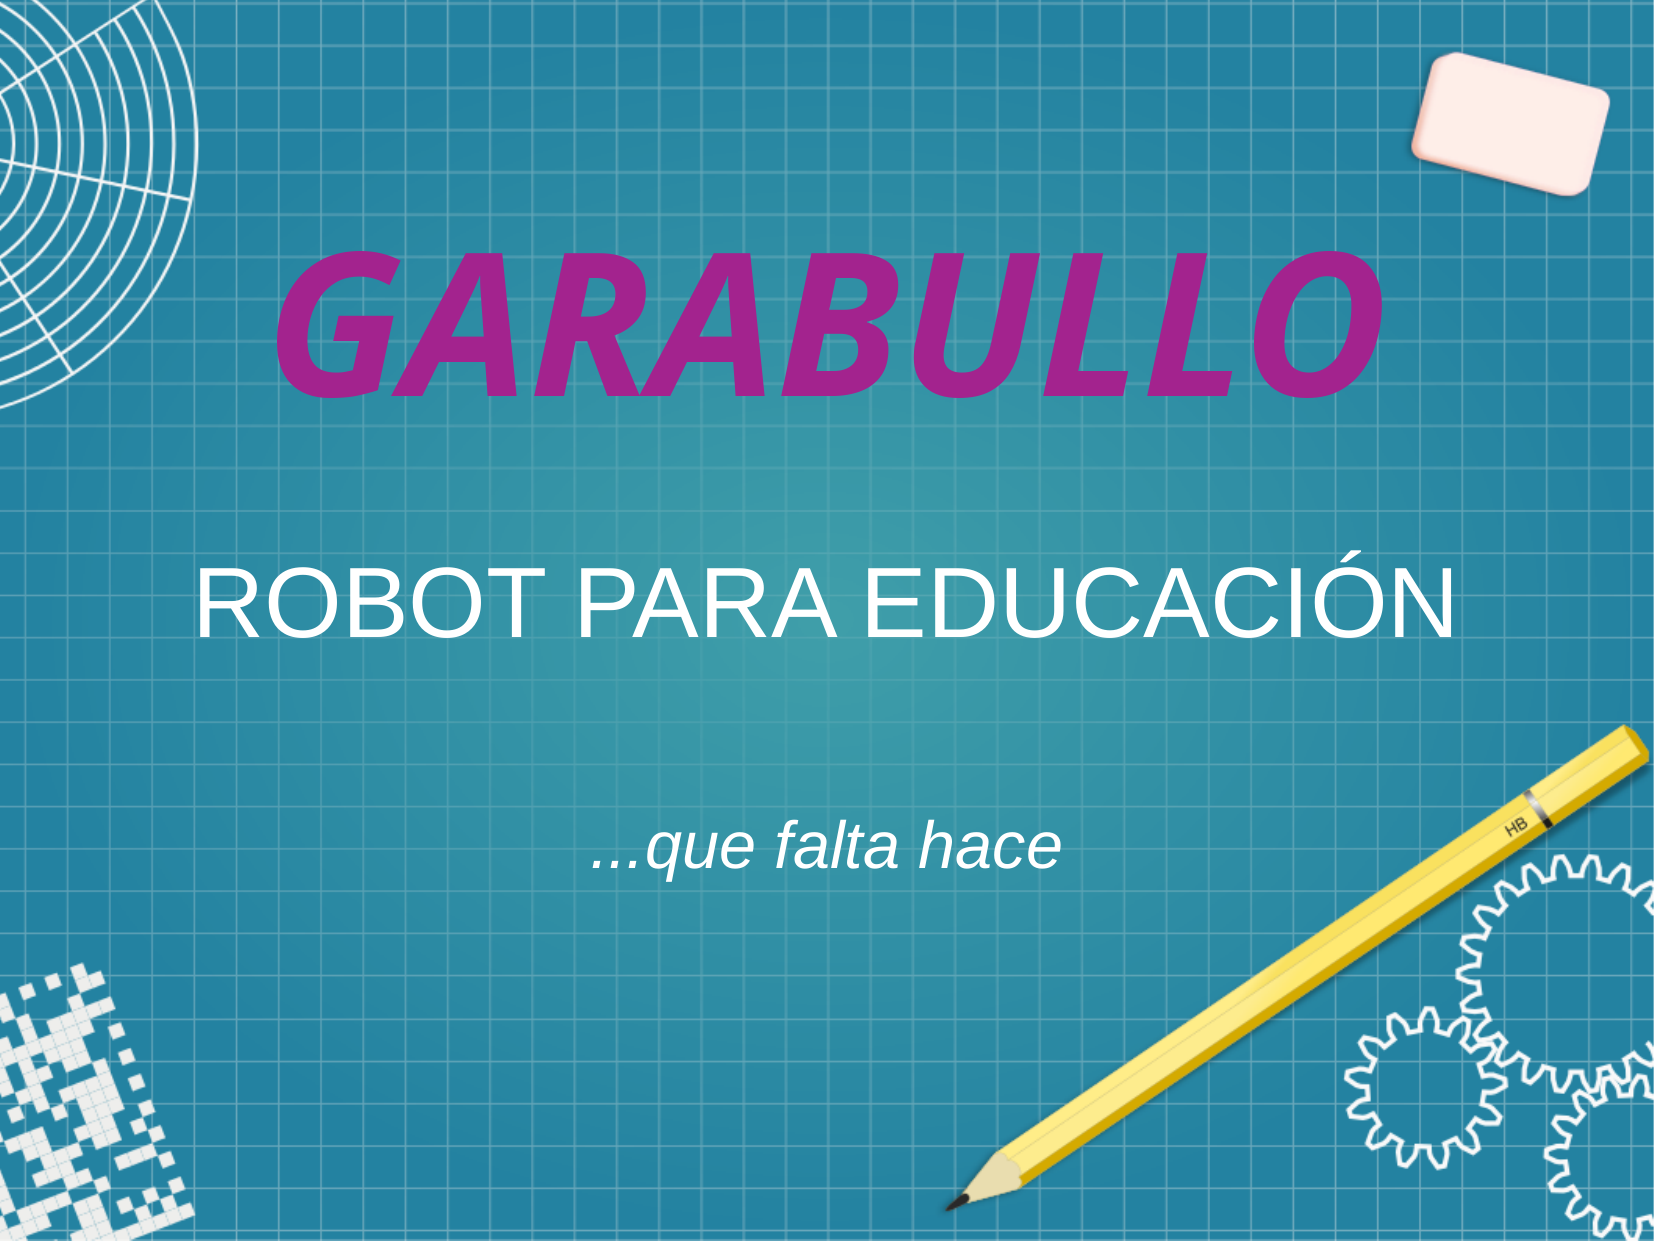

# GARABULLO
ROBOT PARA EDUCACIÓN
...que falta hace